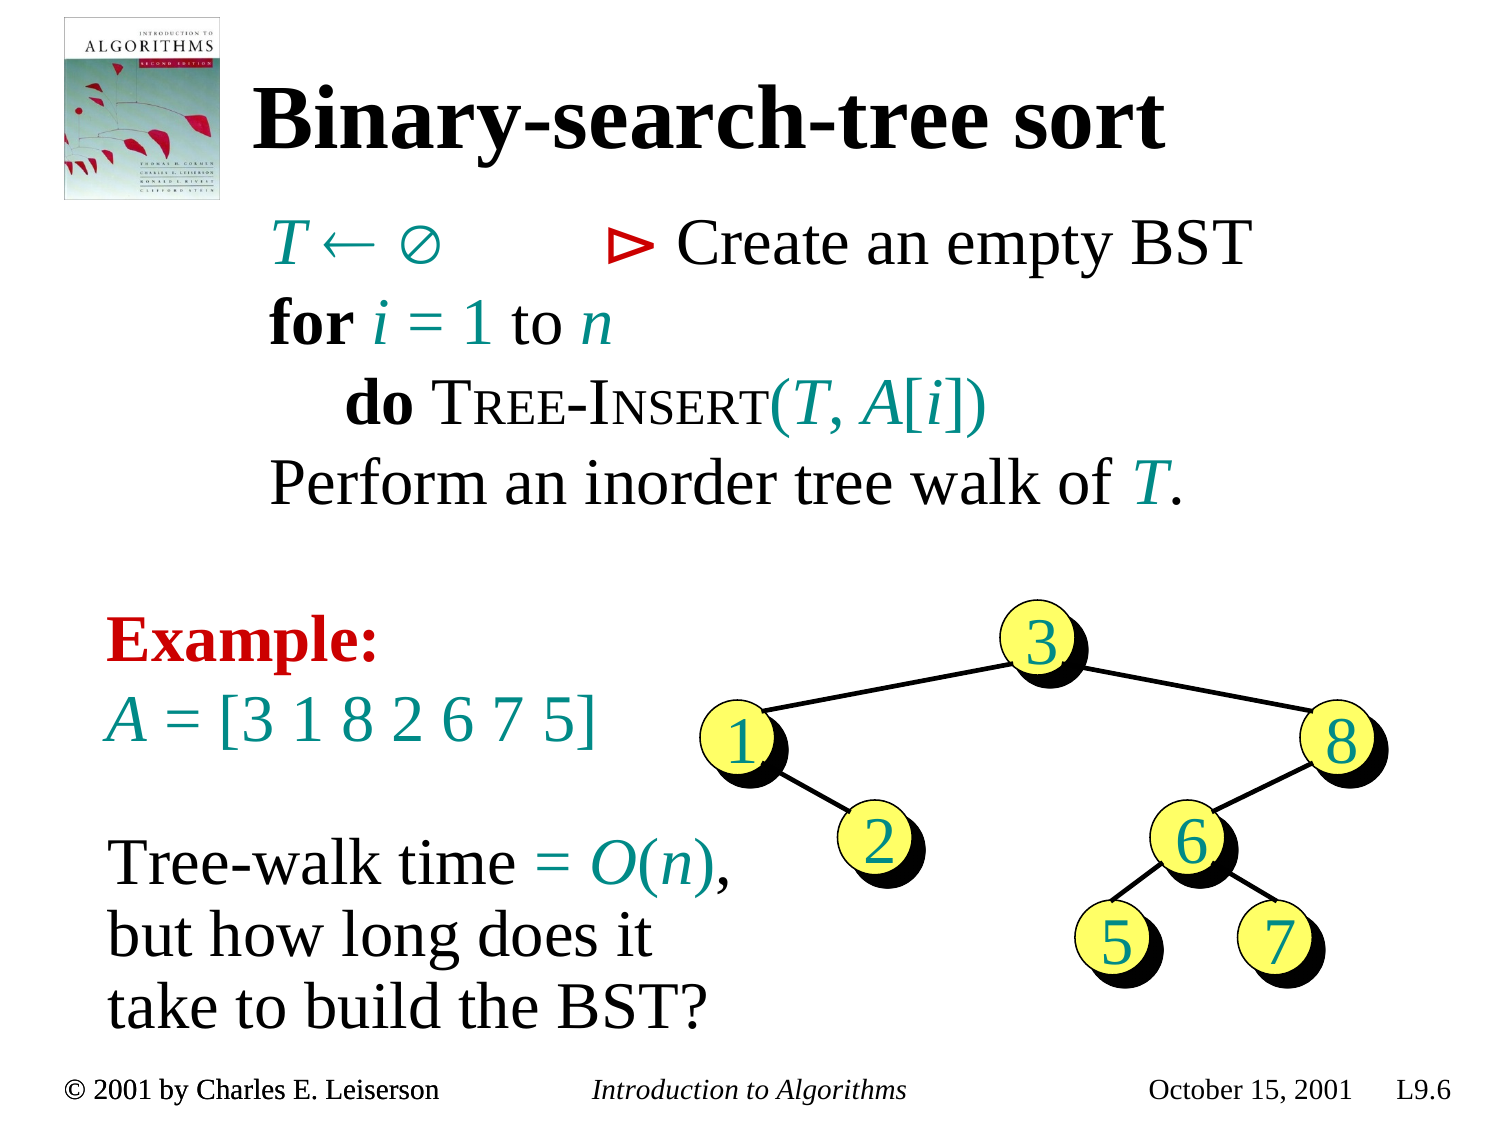

Binary-search-tree sort
T  	⊳ Create an empty BST
for i = 1 to n
do TREE-INSERT(T, A[i])
Perform an inorder tree walk of T.
Example:
A = [3 1 8 2 6 7 5]
3
1
8
2
6
Tree-walk time = O(n), but how long does it take to build the BST?
5
7
Introduction to Algorithms
October 15, 2001 L9.